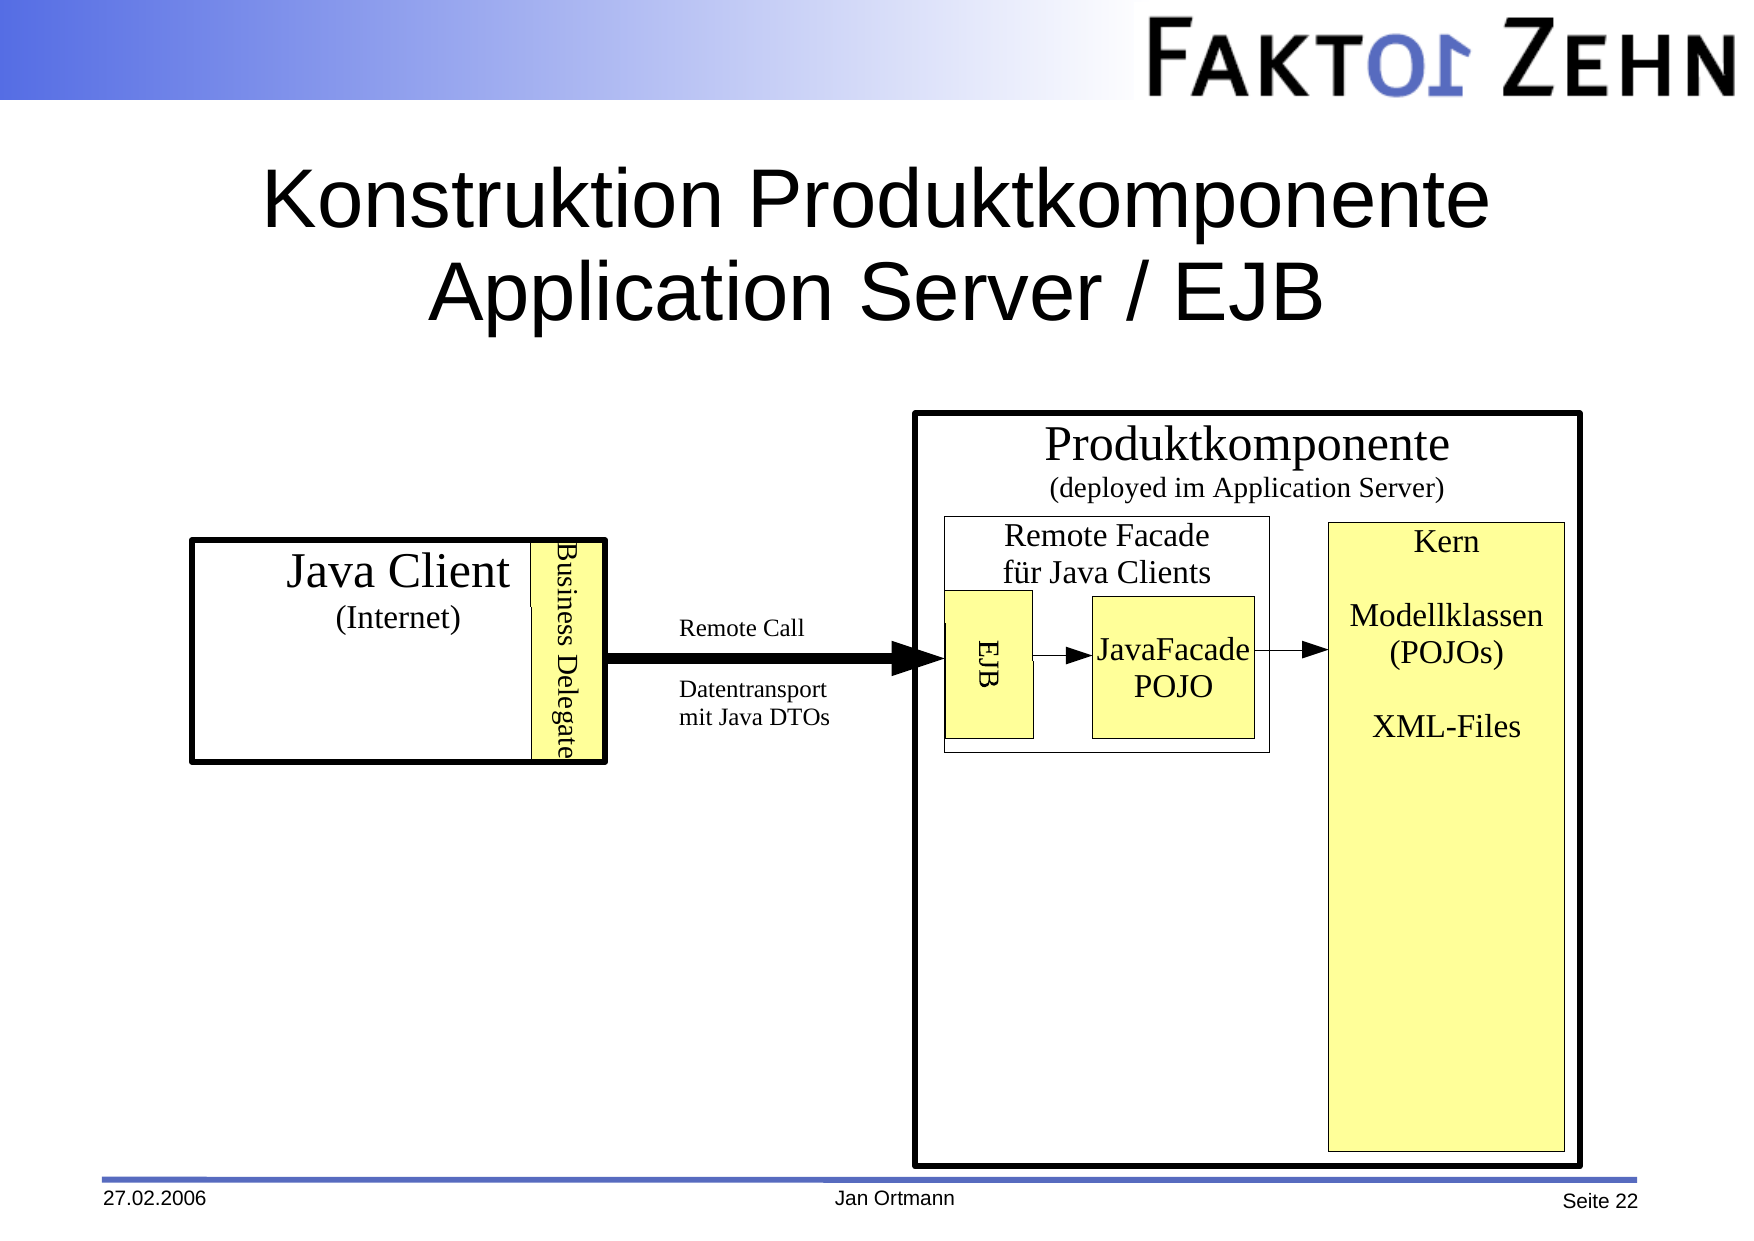

# Konstruktion Produktkomponente Application Server / EJB
Produktkomponente
(deployed im Application Server)
Remote Facade
für Java Clients
Kern
Modellklassen
(POJOs)
XML-Files
Java Client
(Internet)
JavaFacade
POJO
Business Delegate
Remote Call
EJB
Datentransport
mit Java DTOs